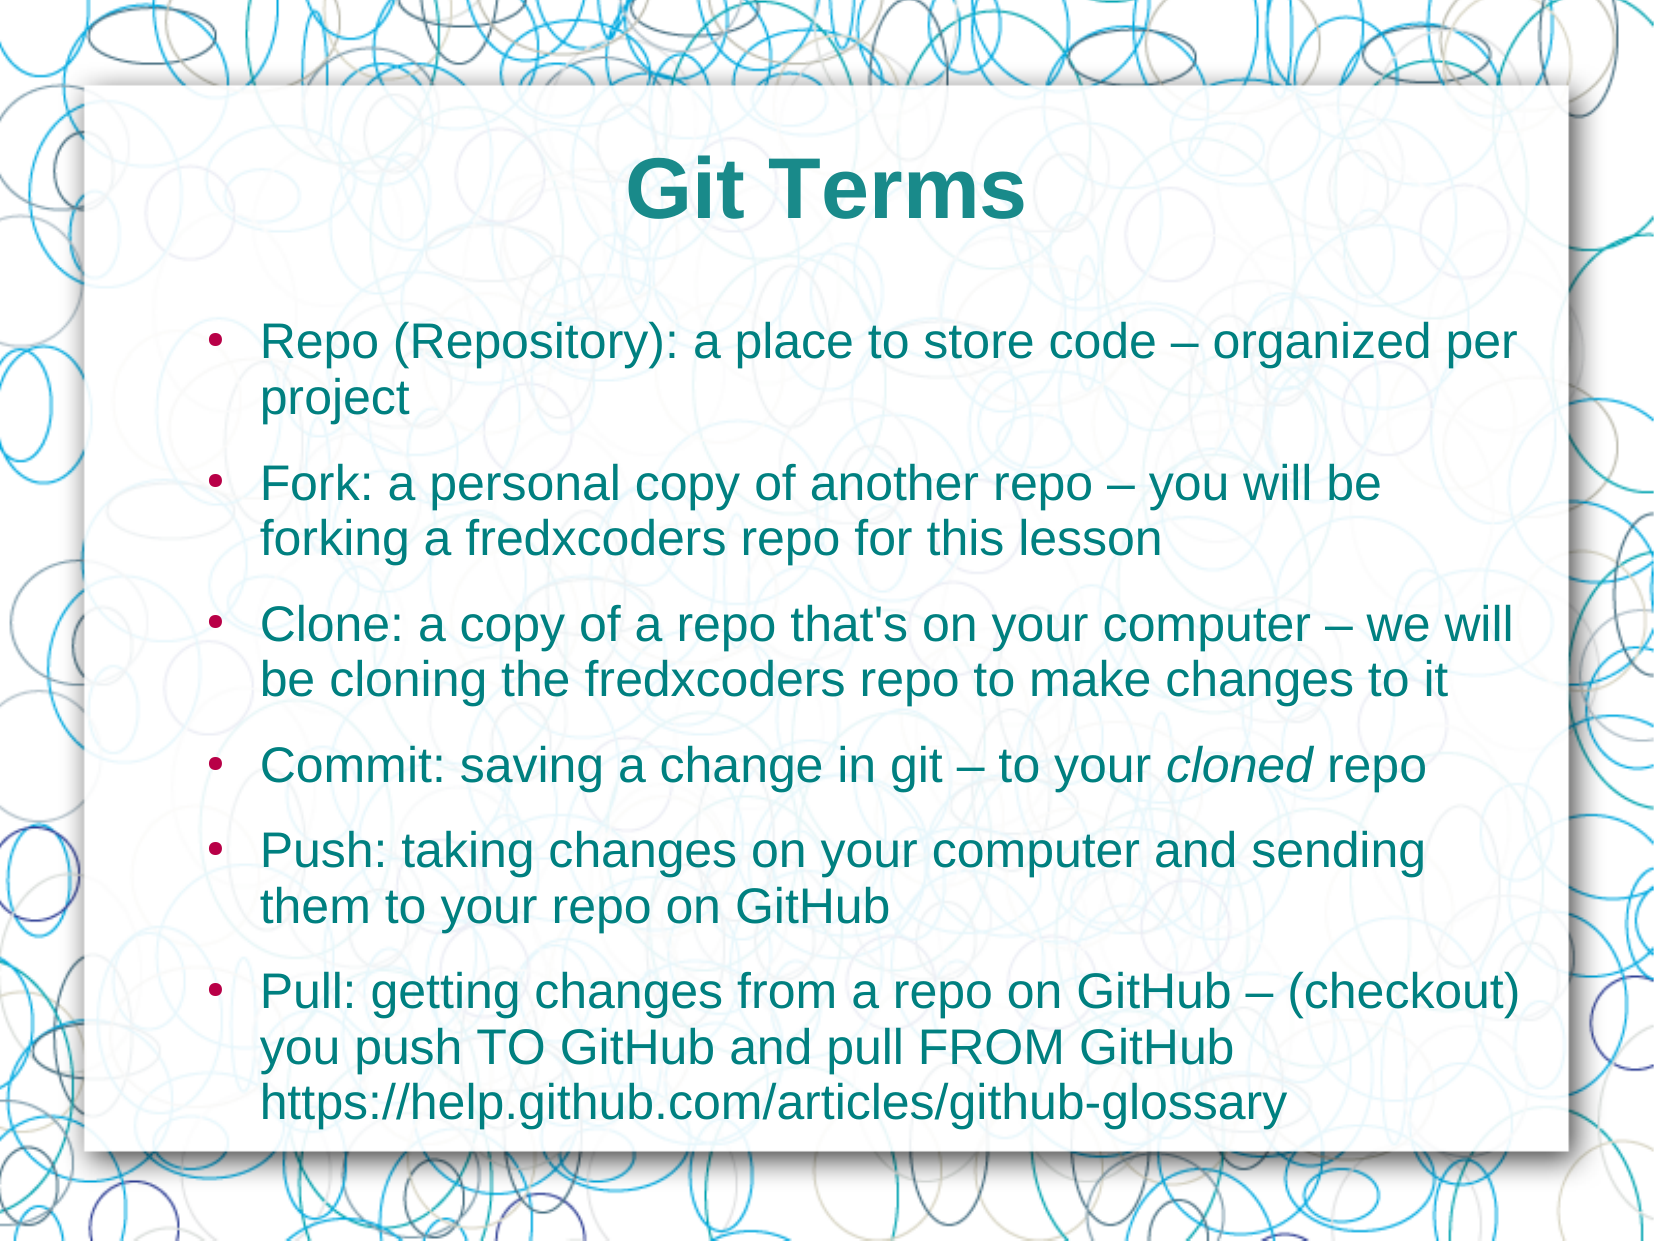

# Git Terms
Repo (Repository): a place to store code – organized per project
Fork: a personal copy of another repo – you will be forking a fredxcoders repo for this lesson
Clone: a copy of a repo that's on your computer – we will be cloning the fredxcoders repo to make changes to it
Commit: saving a change in git – to your cloned repo
Push: taking changes on your computer and sending them to your repo on GitHub
Pull: getting changes from a repo on GitHub – (checkout) you push TO GitHub and pull FROM GitHub https://help.github.com/articles/github-glossary